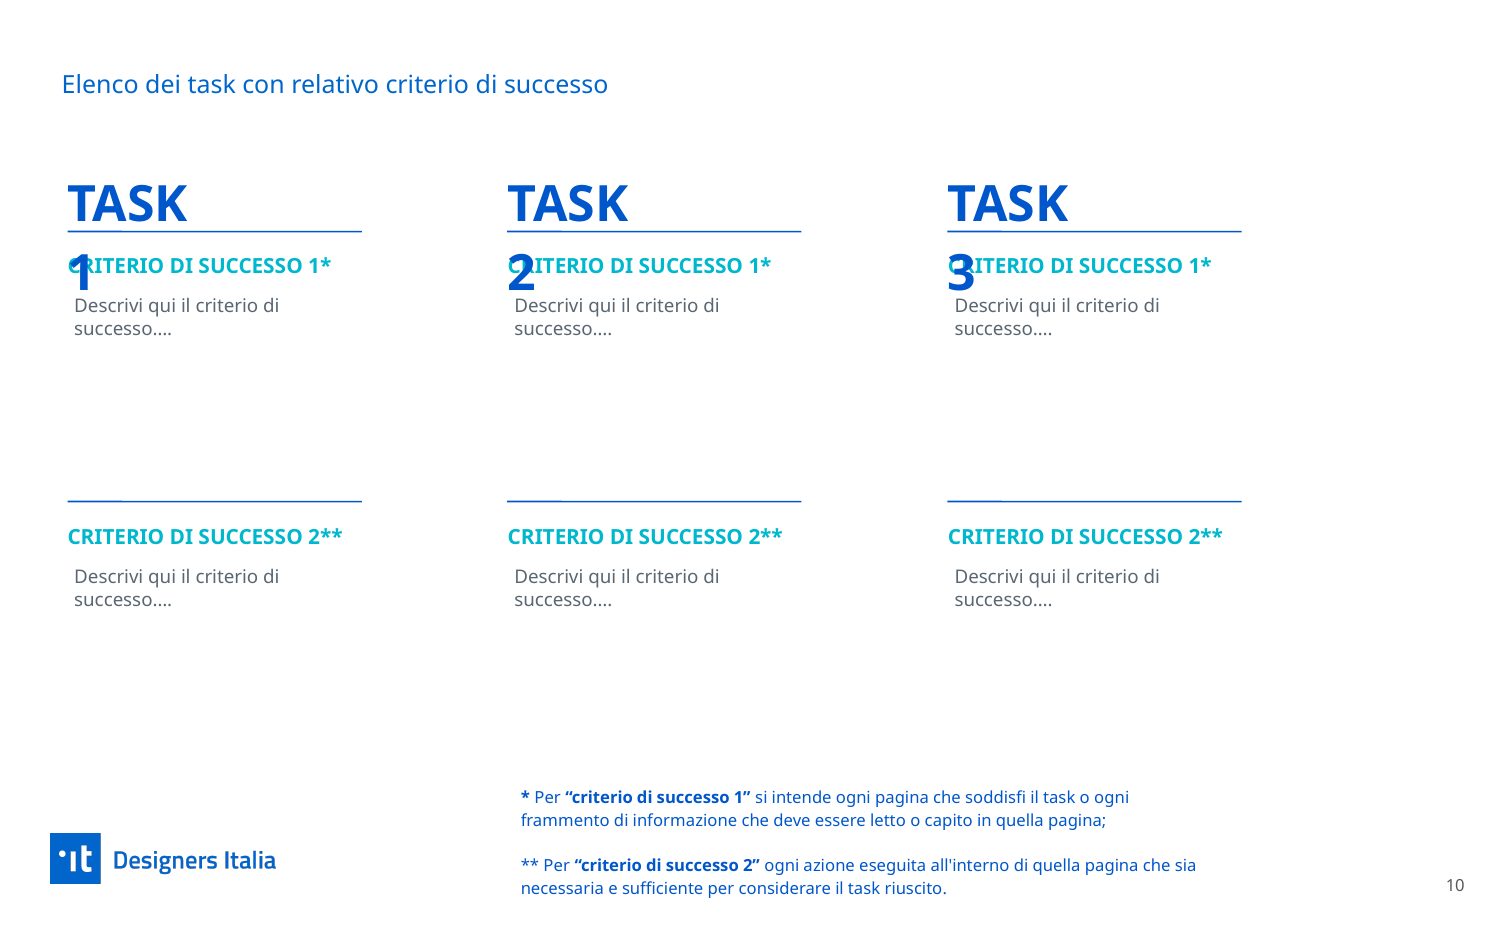

Elenco dei task con relativo criterio di successo
TASK 1
TASK 2
TASK 3
CRITERIO DI SUCCESSO 1*
CRITERIO DI SUCCESSO 1*
CRITERIO DI SUCCESSO 1*
Descrivi qui il criterio di successo….
Descrivi qui il criterio di successo….
Descrivi qui il criterio di successo….
CRITERIO DI SUCCESSO 2**
CRITERIO DI SUCCESSO 2**
CRITERIO DI SUCCESSO 2**
Descrivi qui il criterio di successo….
Descrivi qui il criterio di successo….
Descrivi qui il criterio di successo….
* Per “criterio di successo 1” si intende ogni pagina che soddisfi il task o ogni frammento di informazione che deve essere letto o capito in quella pagina;
** Per “criterio di successo 2” ogni azione eseguita all'interno di quella pagina che sia necessaria e sufficiente per considerare il task riuscito.